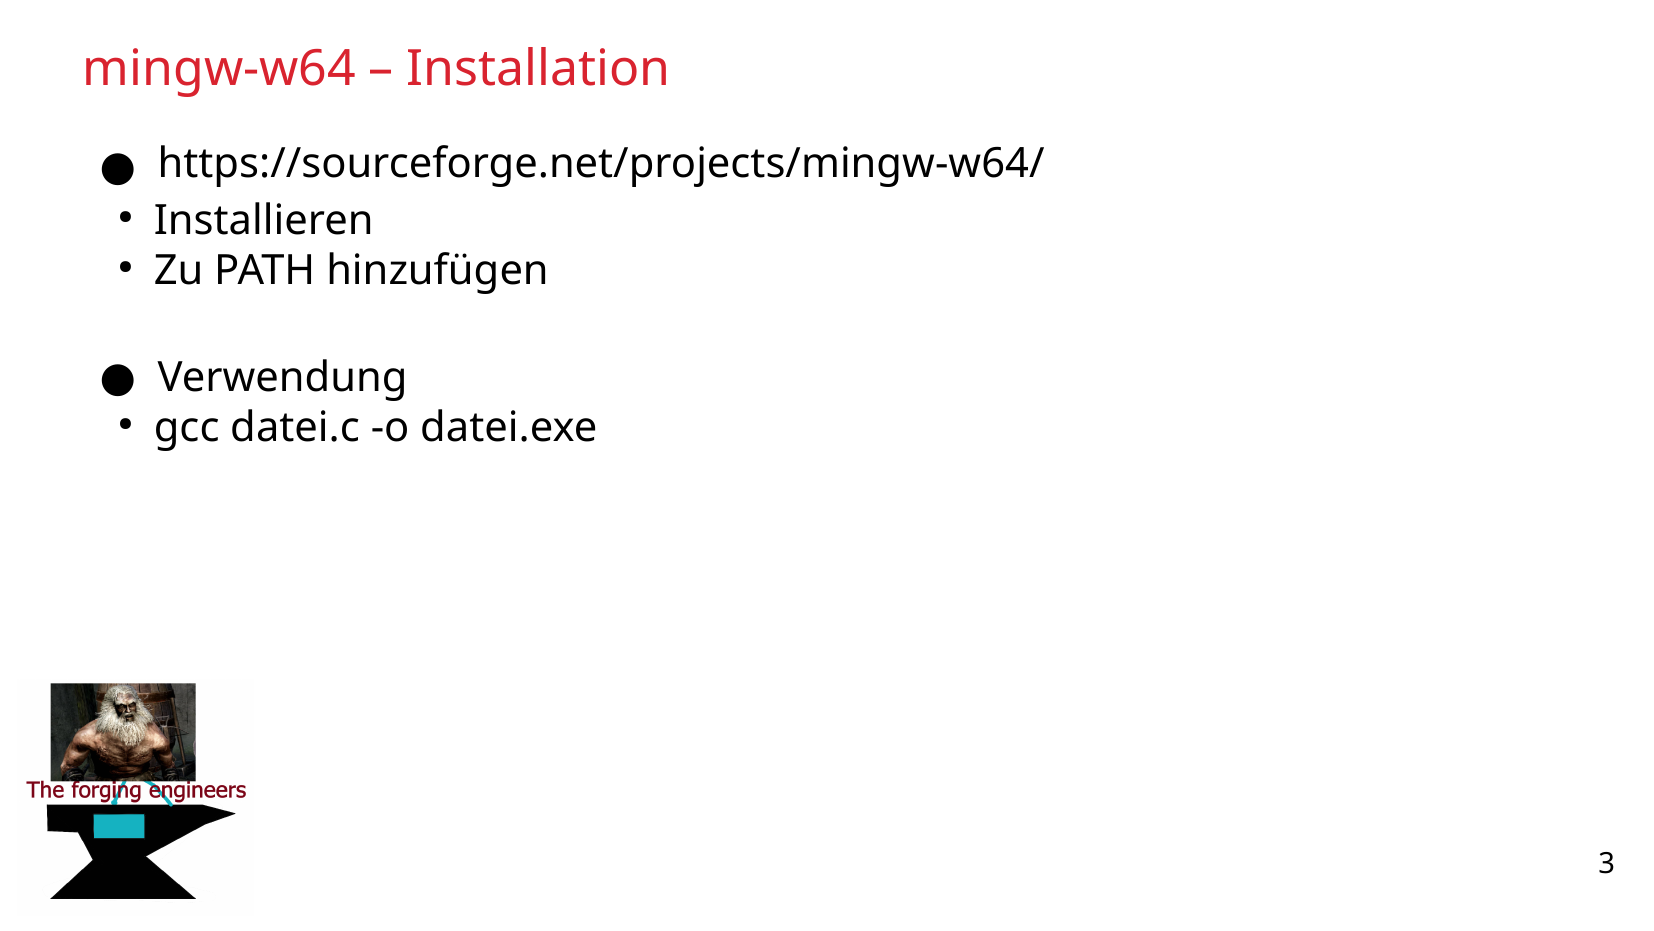

# mingw-w64 – Installation
https://sourceforge.net/projects/mingw-w64/
Installieren
Zu PATH hinzufügen
Verwendung
gcc datei.c -o datei.exe